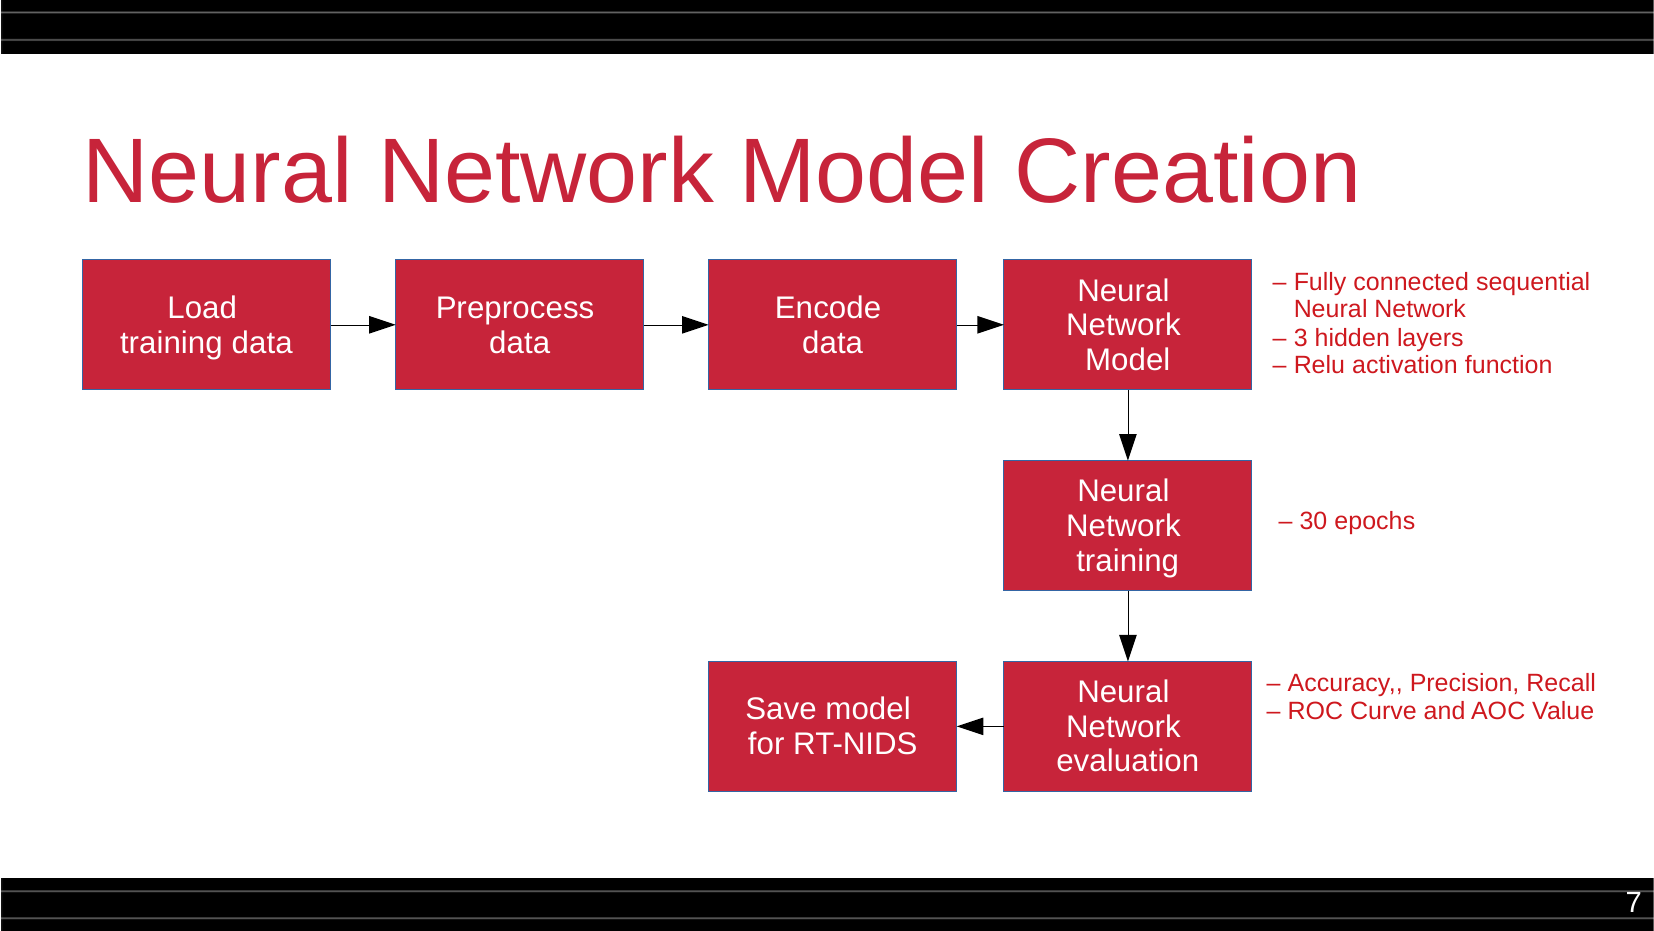

# Neural Network Model Creation
Load
training data
Preprocess
data
Encode
data
Neural
Network
Model
Neural
Network
training
Save model
for RT-NIDS
Neural
Network
evaluation
– Fully connected sequential
 Neural Network
– 3 hidden layers
– Relu activation function
– 30 epochs
– Accuracy,, Precision, Recall
– ROC Curve and AOC Value